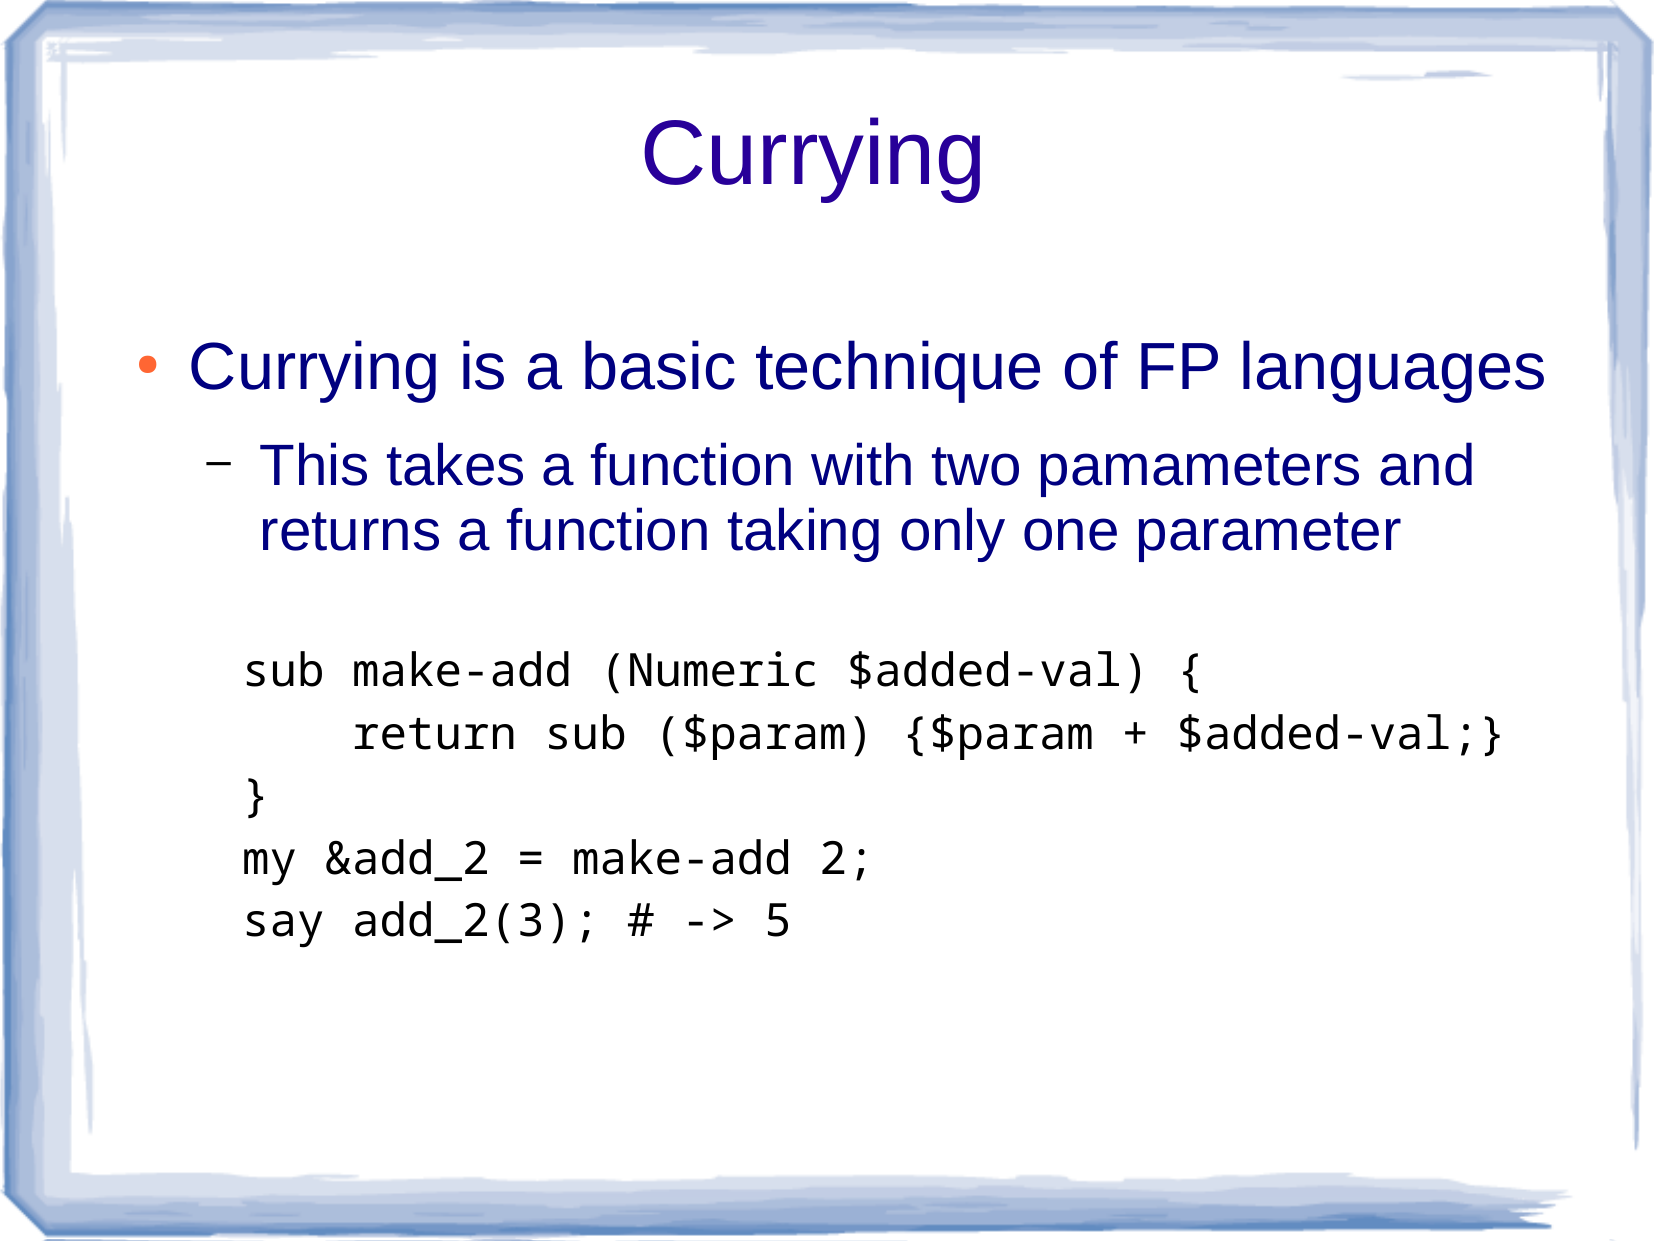

# Currying
Currying is a basic technique of FP languages
This takes a function with two pamameters and returns a function taking only one parameter
sub make-add (Numeric $added-val) {
 return sub ($param) {$param + $added-val;}
}
my &add_2 = make-add 2;
say add_2(3); # -> 5